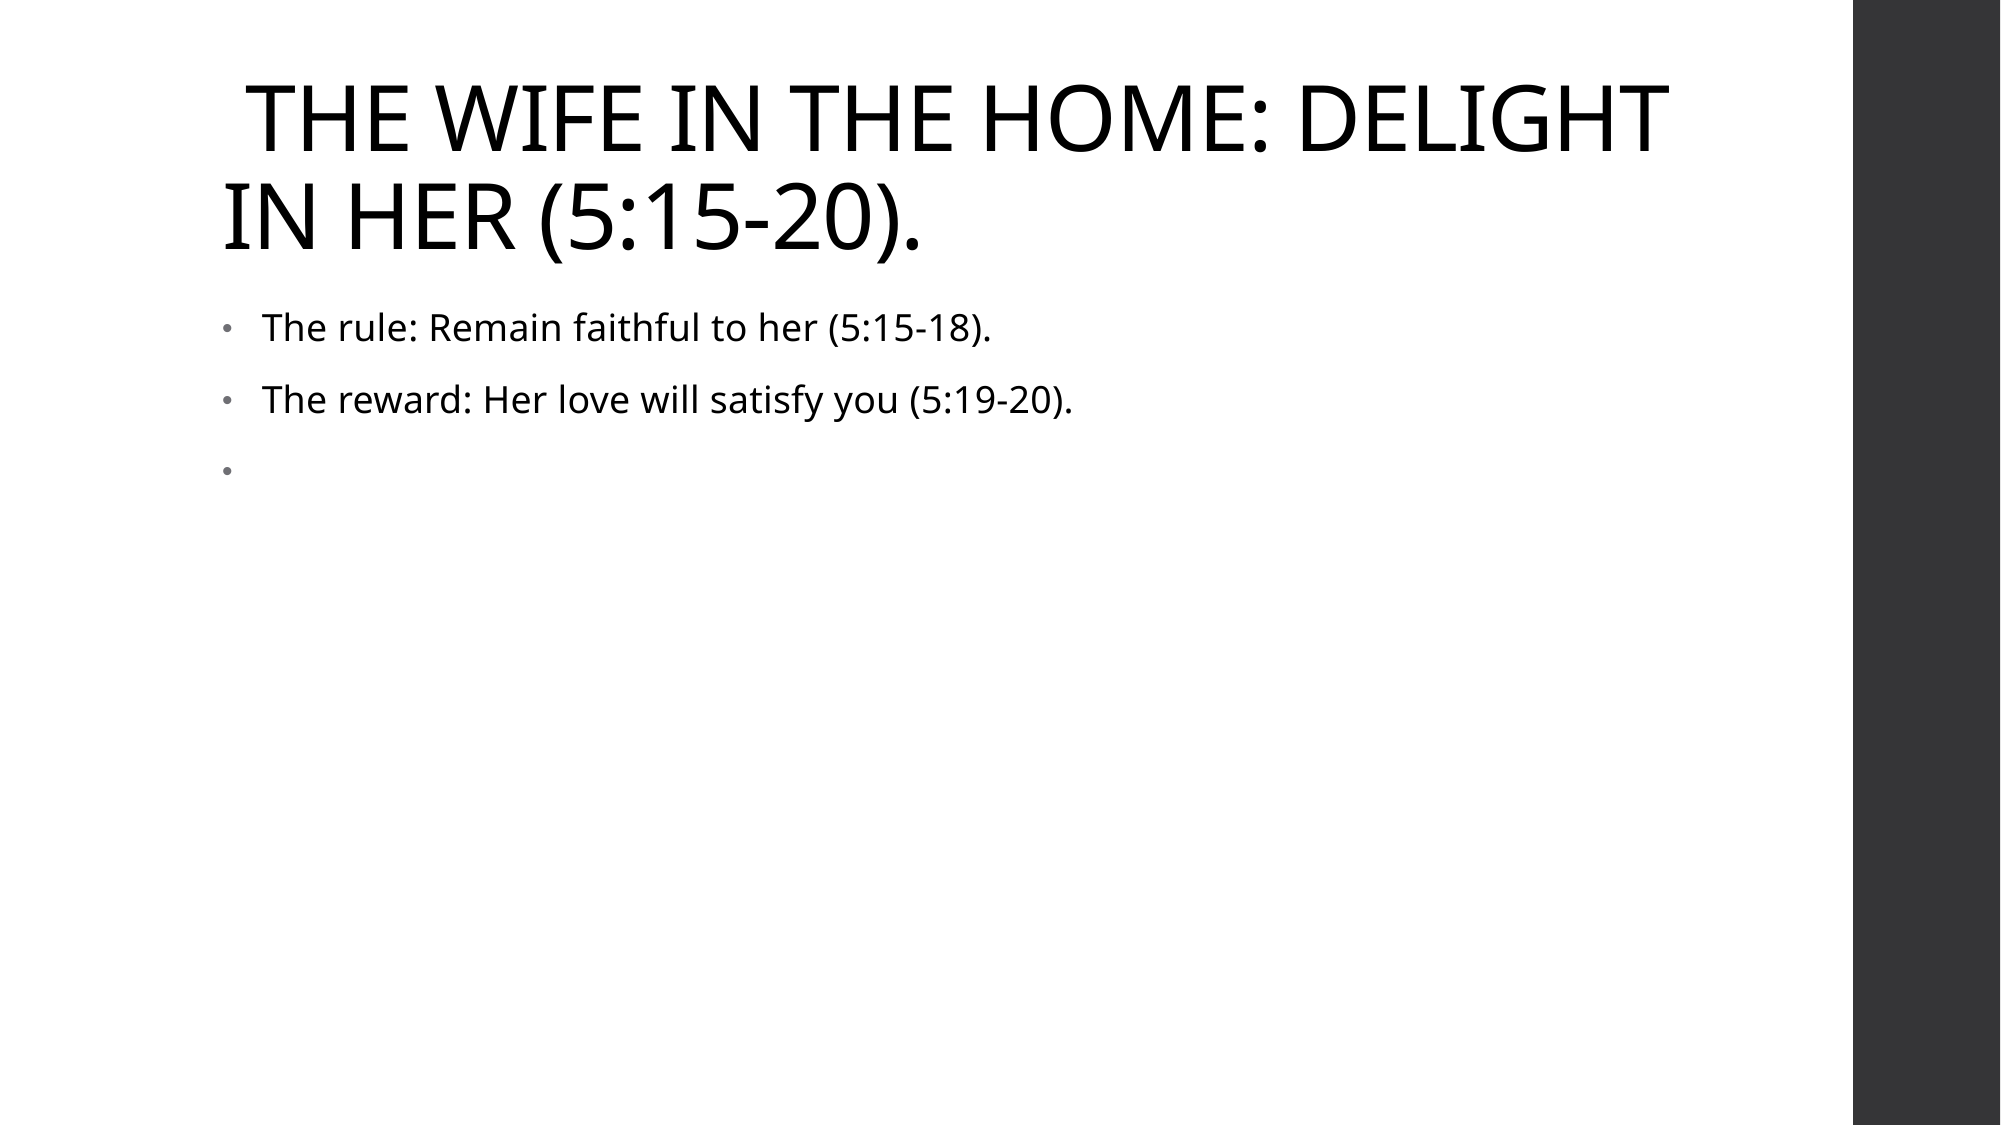

# THE WIFE IN THE HOME: DELIGHT IN HER (5:15-20).
 The rule: Remain faithful to her (5:15-18).
 The reward: Her love will satisfy you (5:19-20).